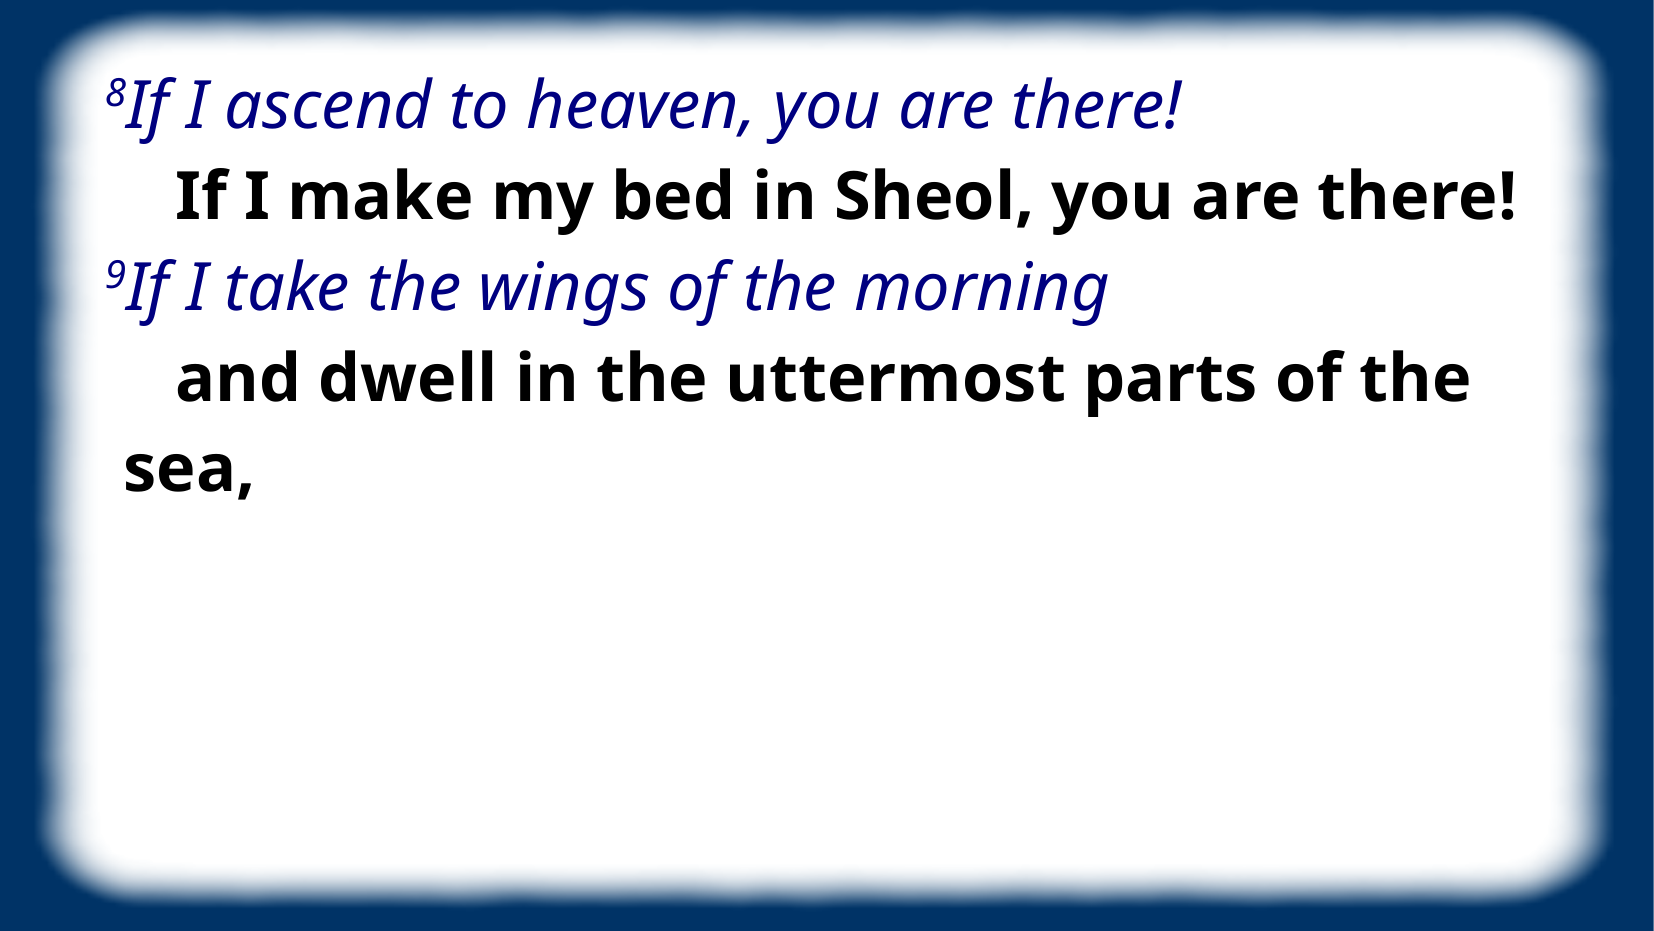

8If I ascend to heaven, you are there!
 If I make my bed in Sheol, you are there!
9If I take the wings of the morning
 and dwell in the uttermost parts of the sea,